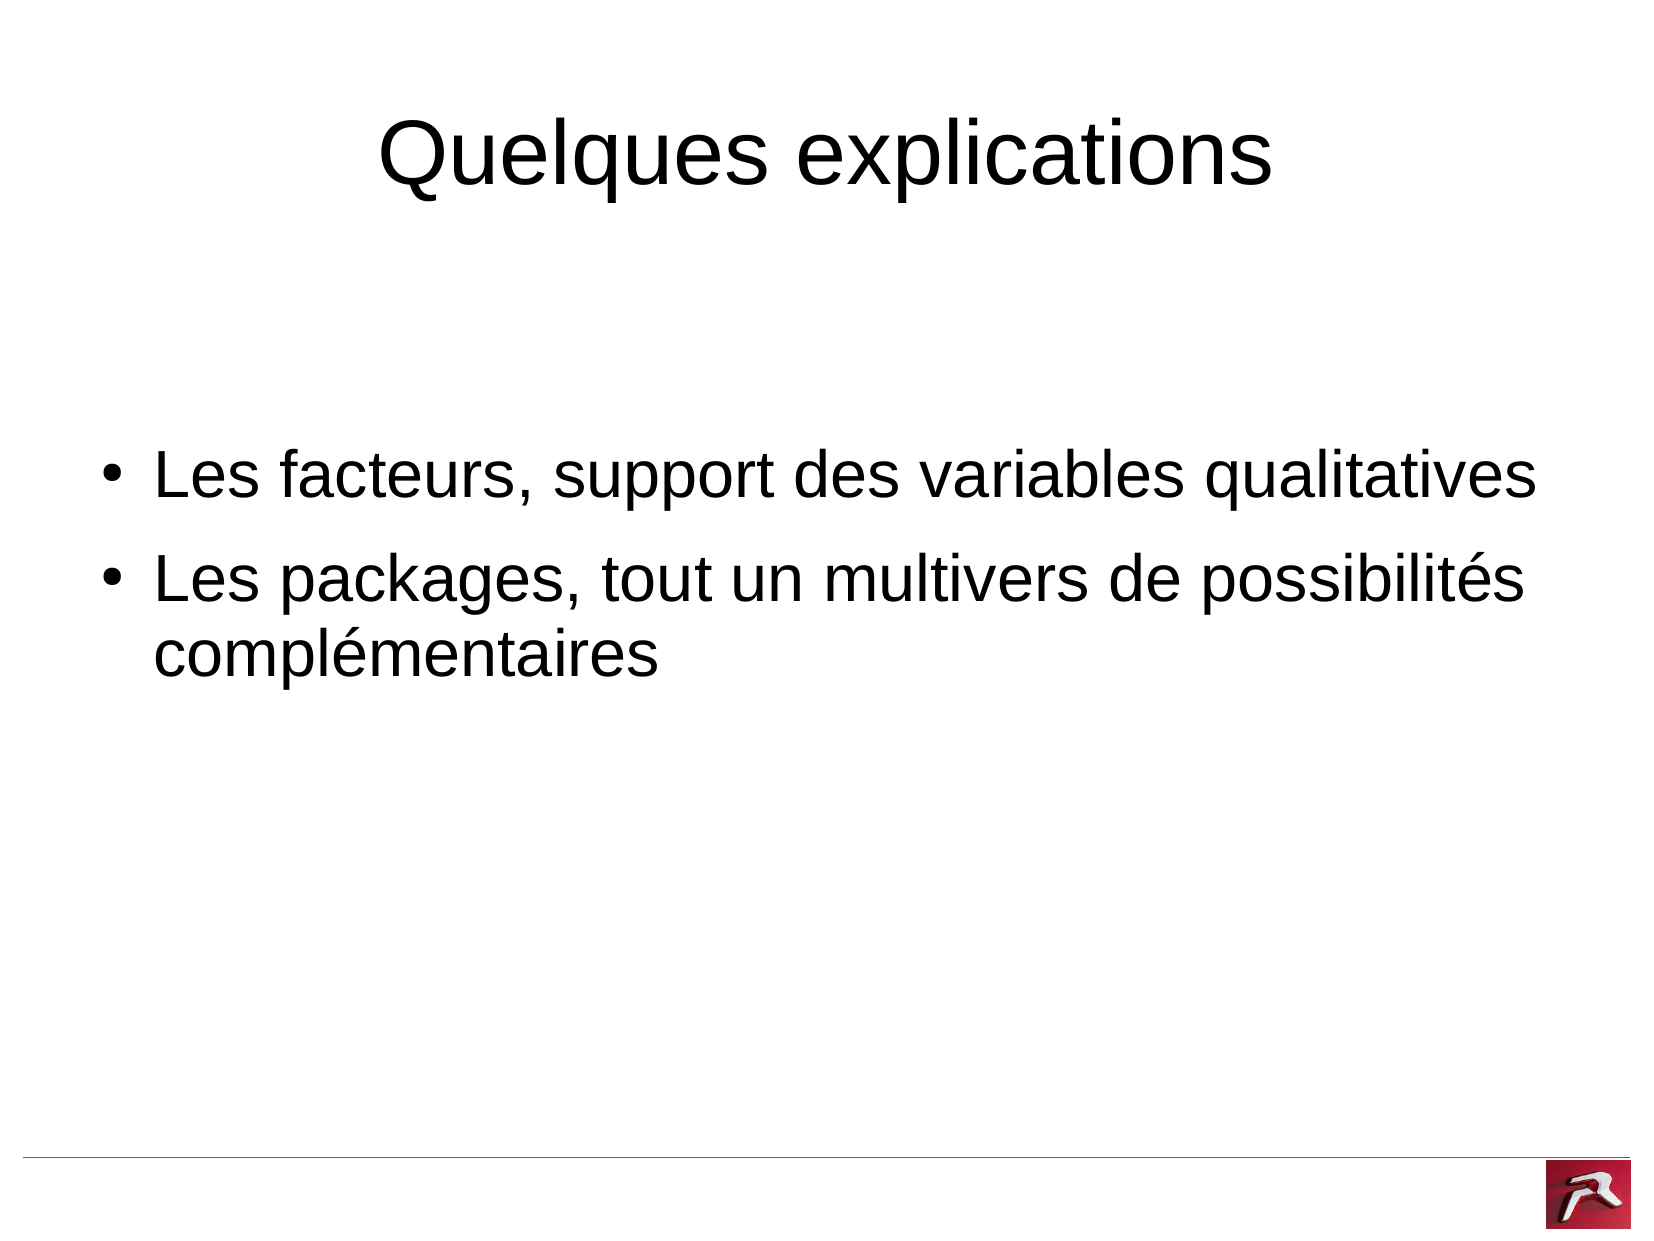

# Quelques explications
Les facteurs, support des variables qualitatives
Les packages, tout un multivers de possibilités complémentaires